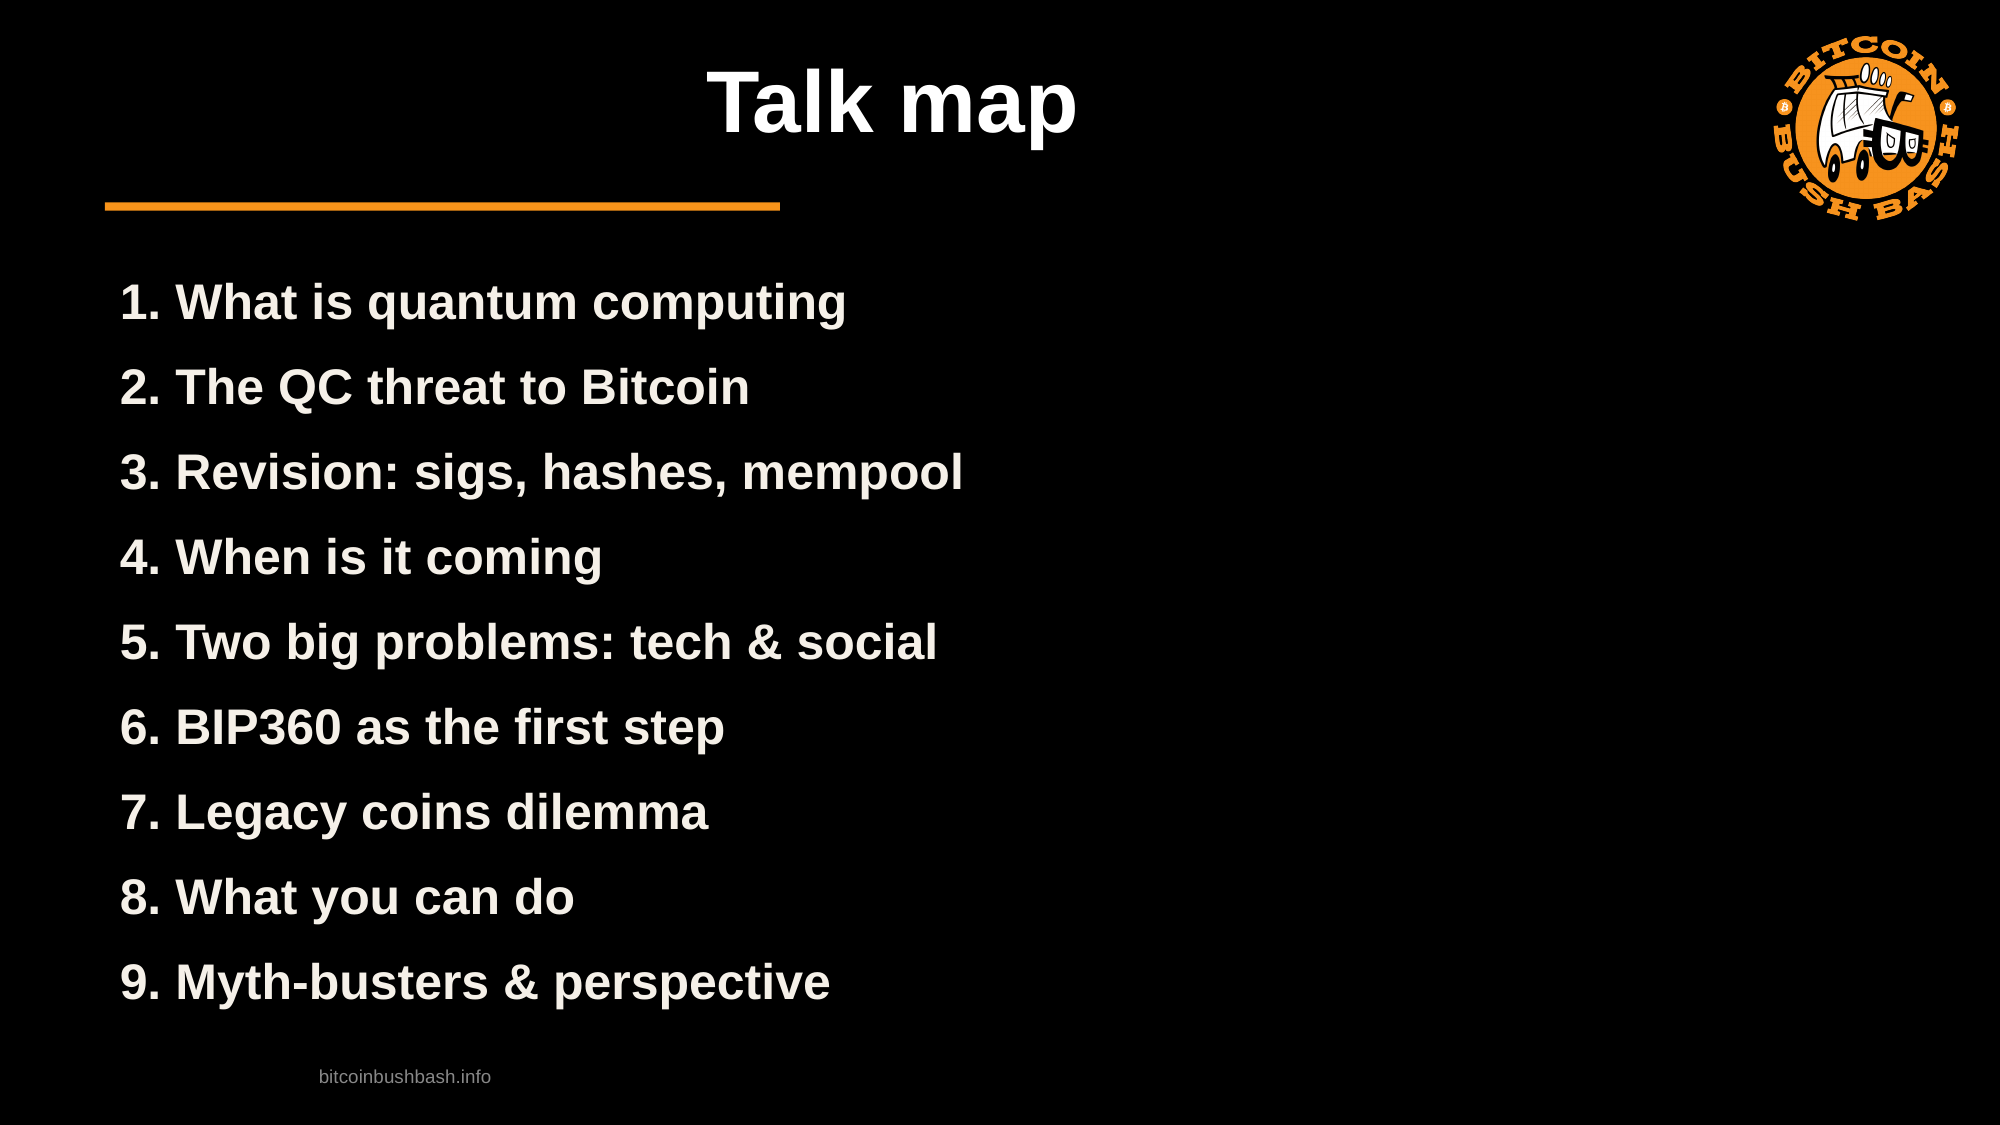

Talk map
1. What is quantum computing
2. The QC threat to Bitcoin
3. Revision: sigs, hashes, mempool
4. When is it coming
5. Two big problems: tech & social
6. BIP360 as the first step
7. Legacy coins dilemma
8. What you can do
9. Myth-busters & perspective
bitcoinbushbash.info